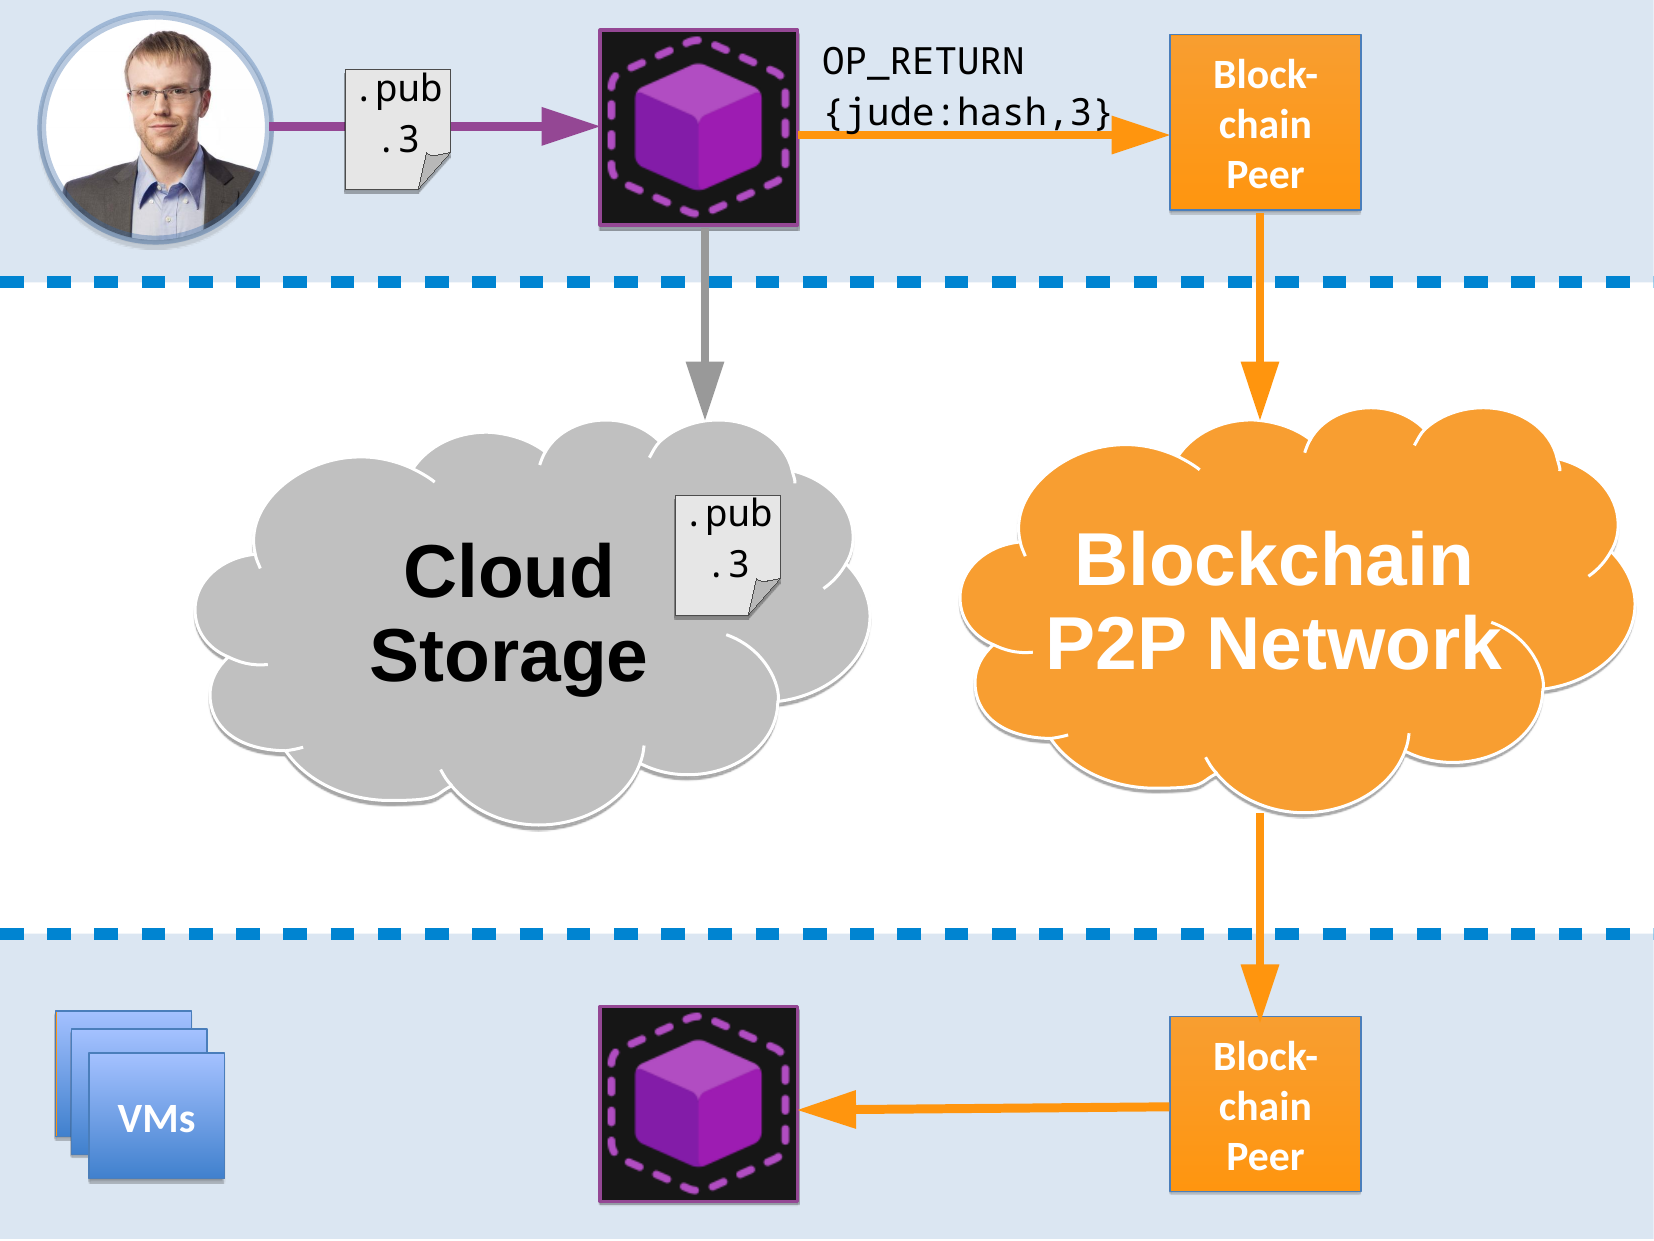

OP_RETURN
{jude:hash,3}
Block-chain
Peer
.pub
.3
Blockchain
P2P Network
Cloud
Storage
.pub
.3
VMs
Block-chain
Peer
VMs
VMs